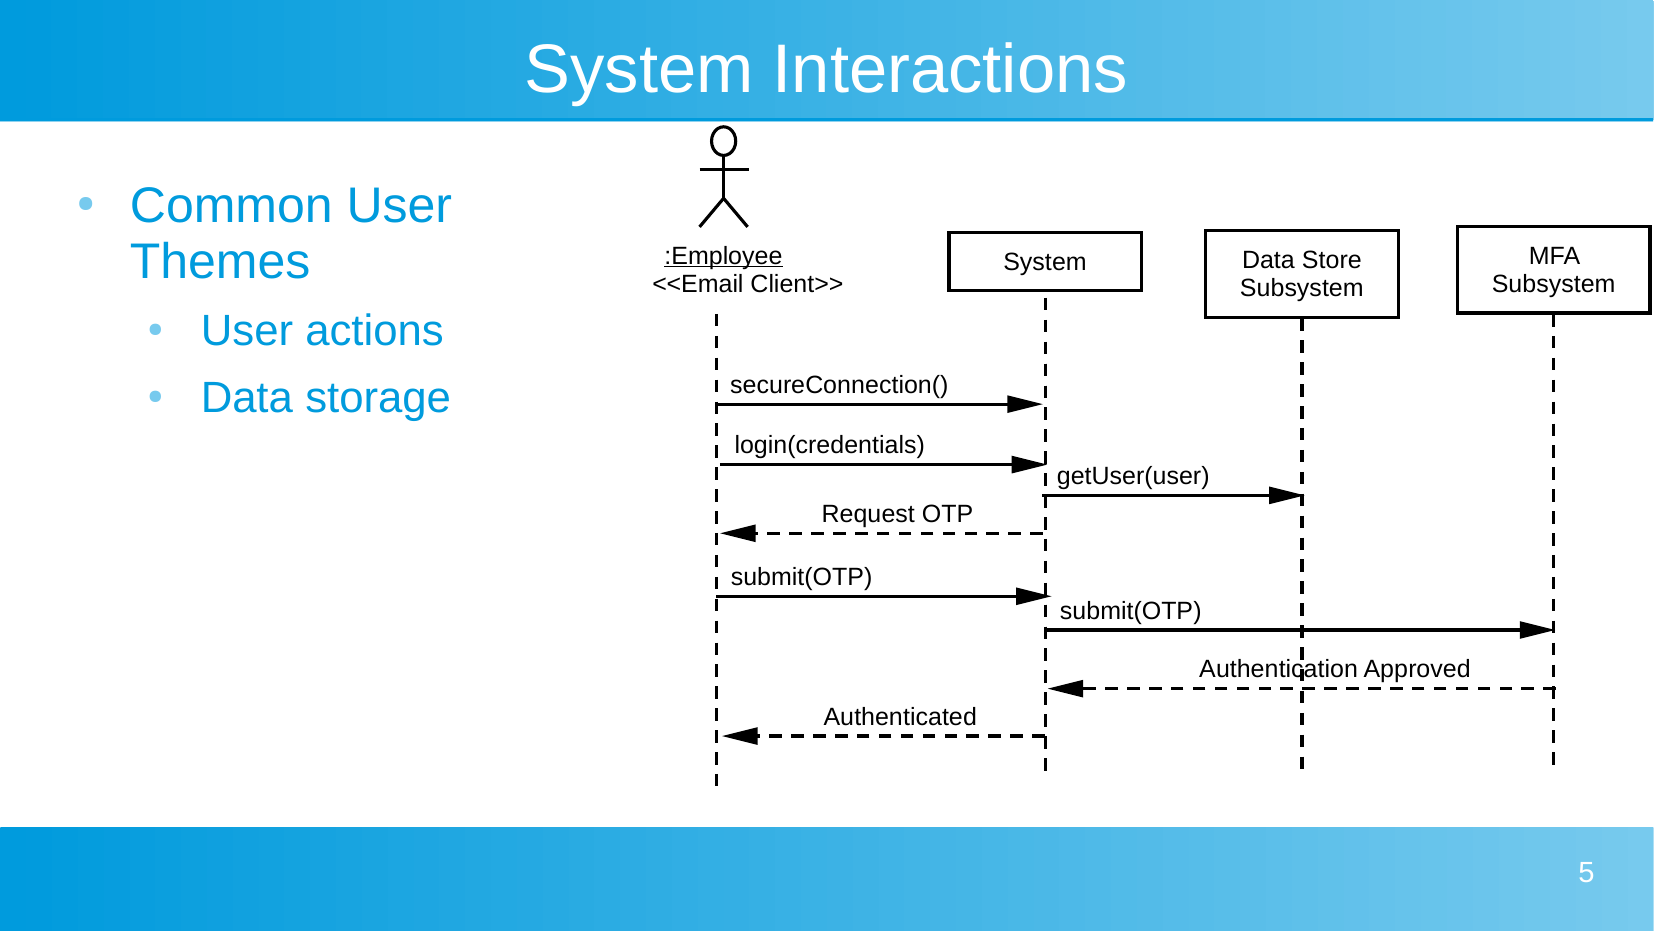

# System Interactions
:Employee
Common User Themes
User actions
Data storage
MFA Subsystem
Data Store Subsystem
System
System
<<Email Client>>
secureConnection()
login(credentials)
getUser(user)
Request OTP
submit(OTP)
submit(OTP)
Authentication Approved
Authenticated
5